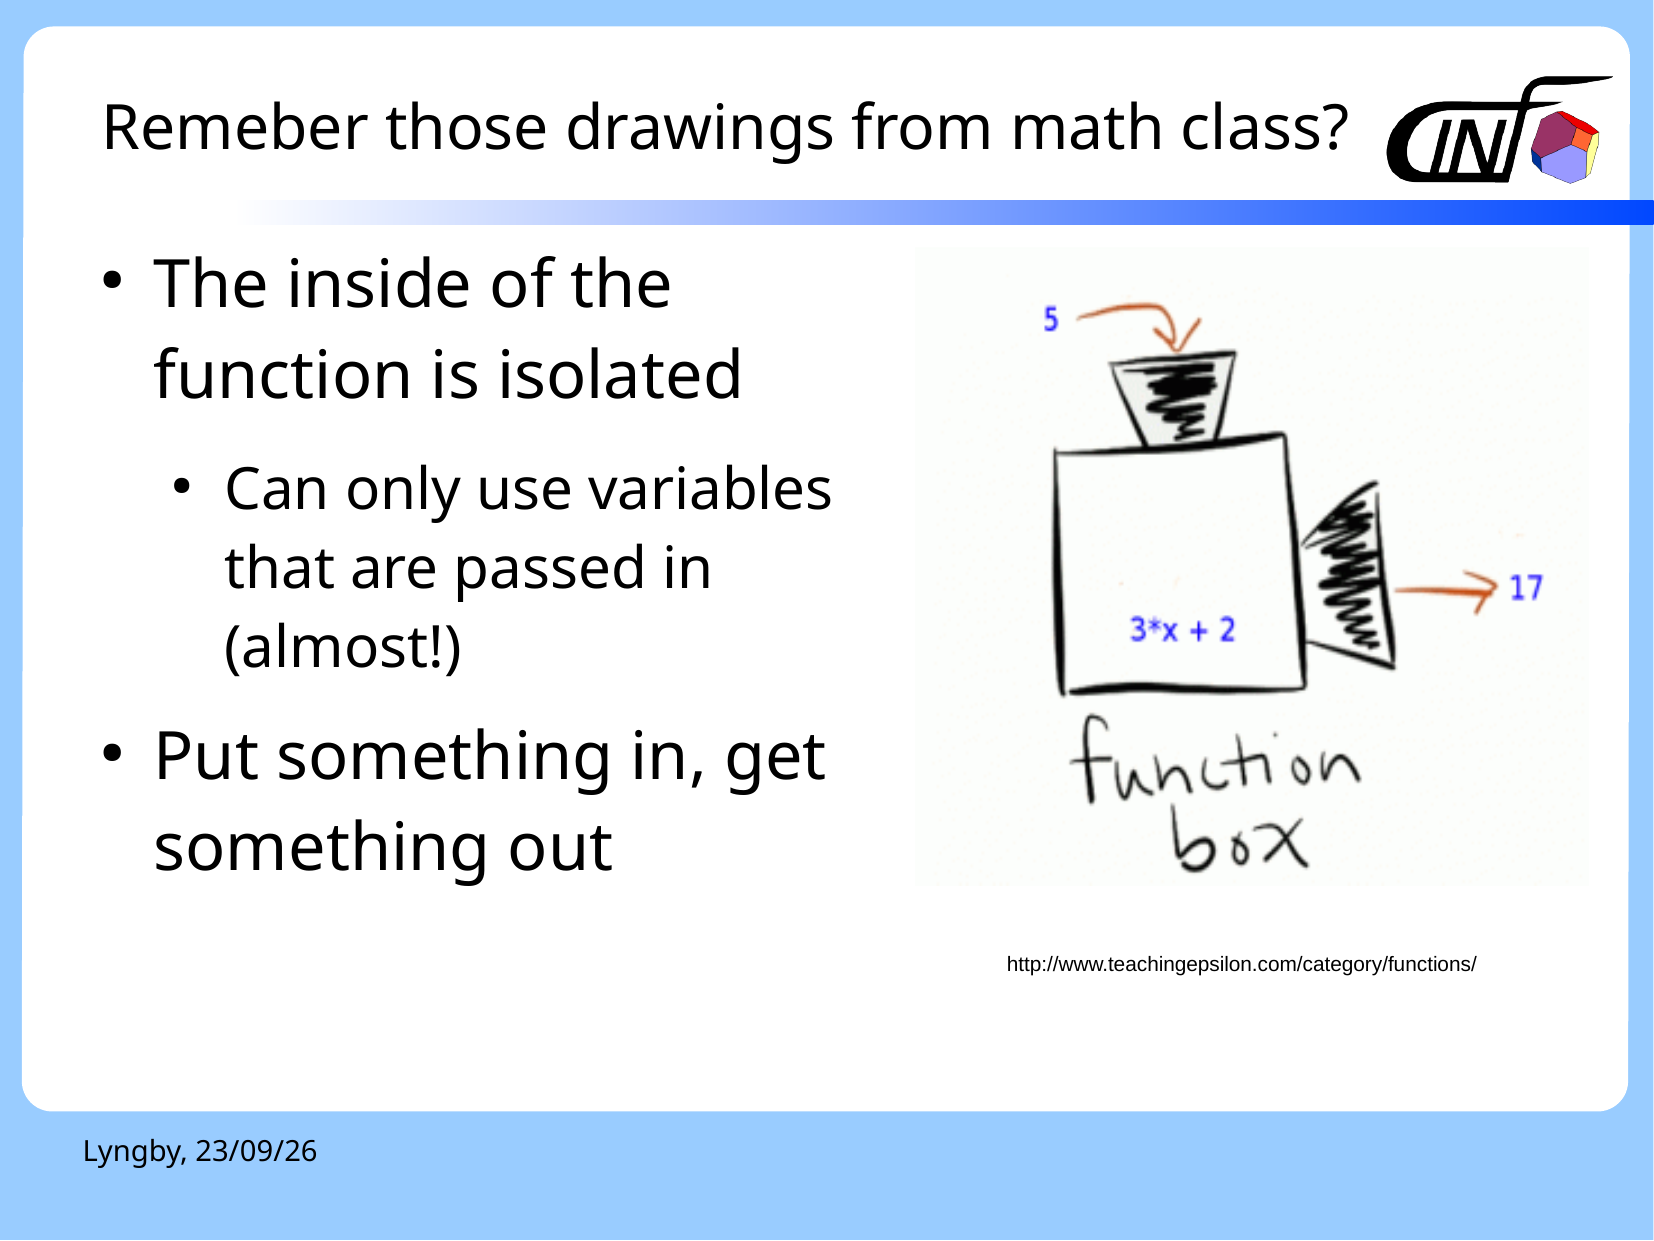

# Remeber those drawings from math class?
The inside of the function is isolated
Can only use variables that are passed in (almost!)
Put something in, get something out
http://www.teachingepsilon.com/category/functions/